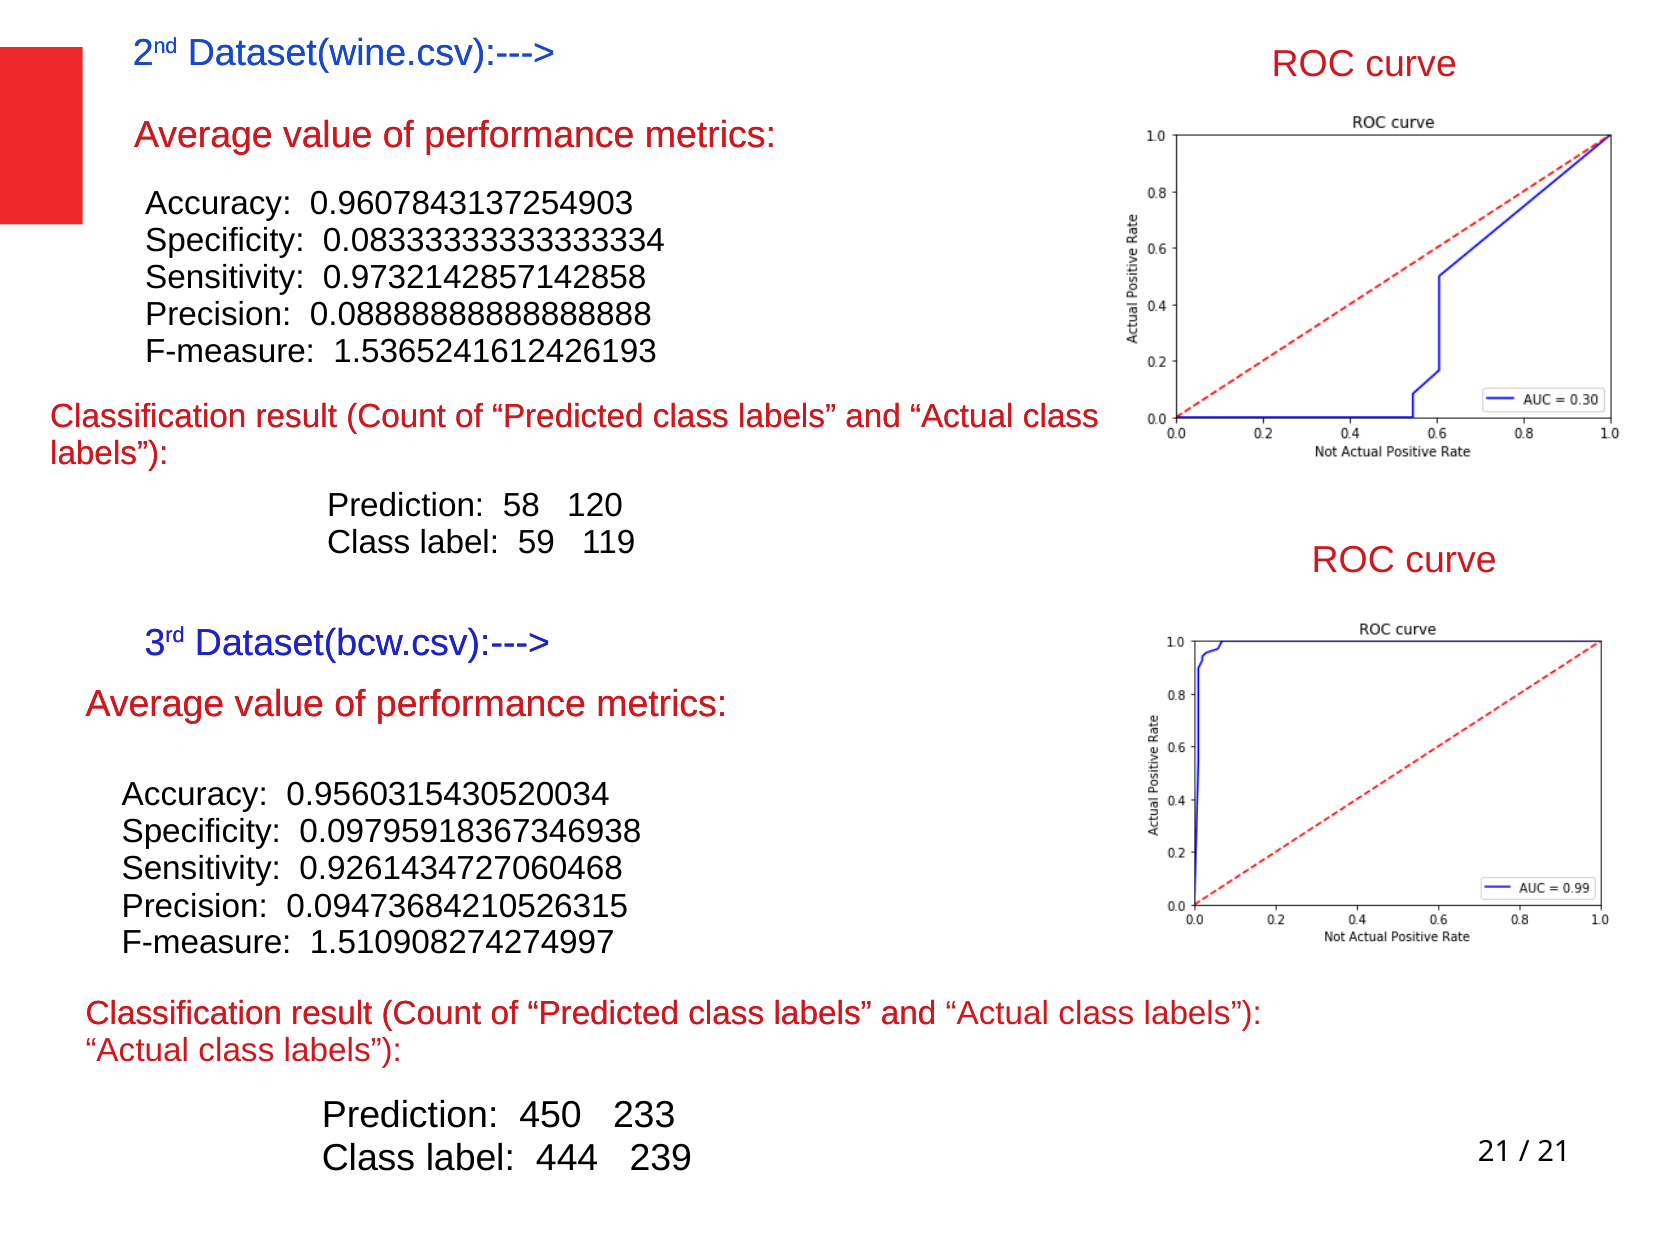

2nd Dataset(wine.csv):--->
2nd Dataset(wine.csv):--->
ROC curve
Average value of performance metrics:
Average value of performance metrics:
Accuracy: 0.9607843137254903
Specificity: 0.08333333333333334
Sensitivity: 0.9732142857142858
Precision: 0.08888888888888888
F-measure: 1.5365241612426193
Classification result (Count of “Predicted class labels” and “Actual class labels”):
Classification result (Count of “Predicted class labels” and “Actual class labels”):
Prediction: 58 120
Class label: 59 119
ROC curve
3rd Dataset(bcw.csv):--->
3rd Dataset(bcw.csv):--->
Average value of performance metrics:
Average value of performance metrics:
Accuracy: 0.9560315430520034
Specificity: 0.09795918367346938
Sensitivity: 0.9261434727060468
Precision: 0.09473684210526315
F-measure: 1.510908274274997
Classification result (Count of “Predicted class labels” and “Actual class labels”):
Classification result (Count of “Predicted class labels” and “Actual class labels”):
Prediction: 450 233
Class label: 444 239
21